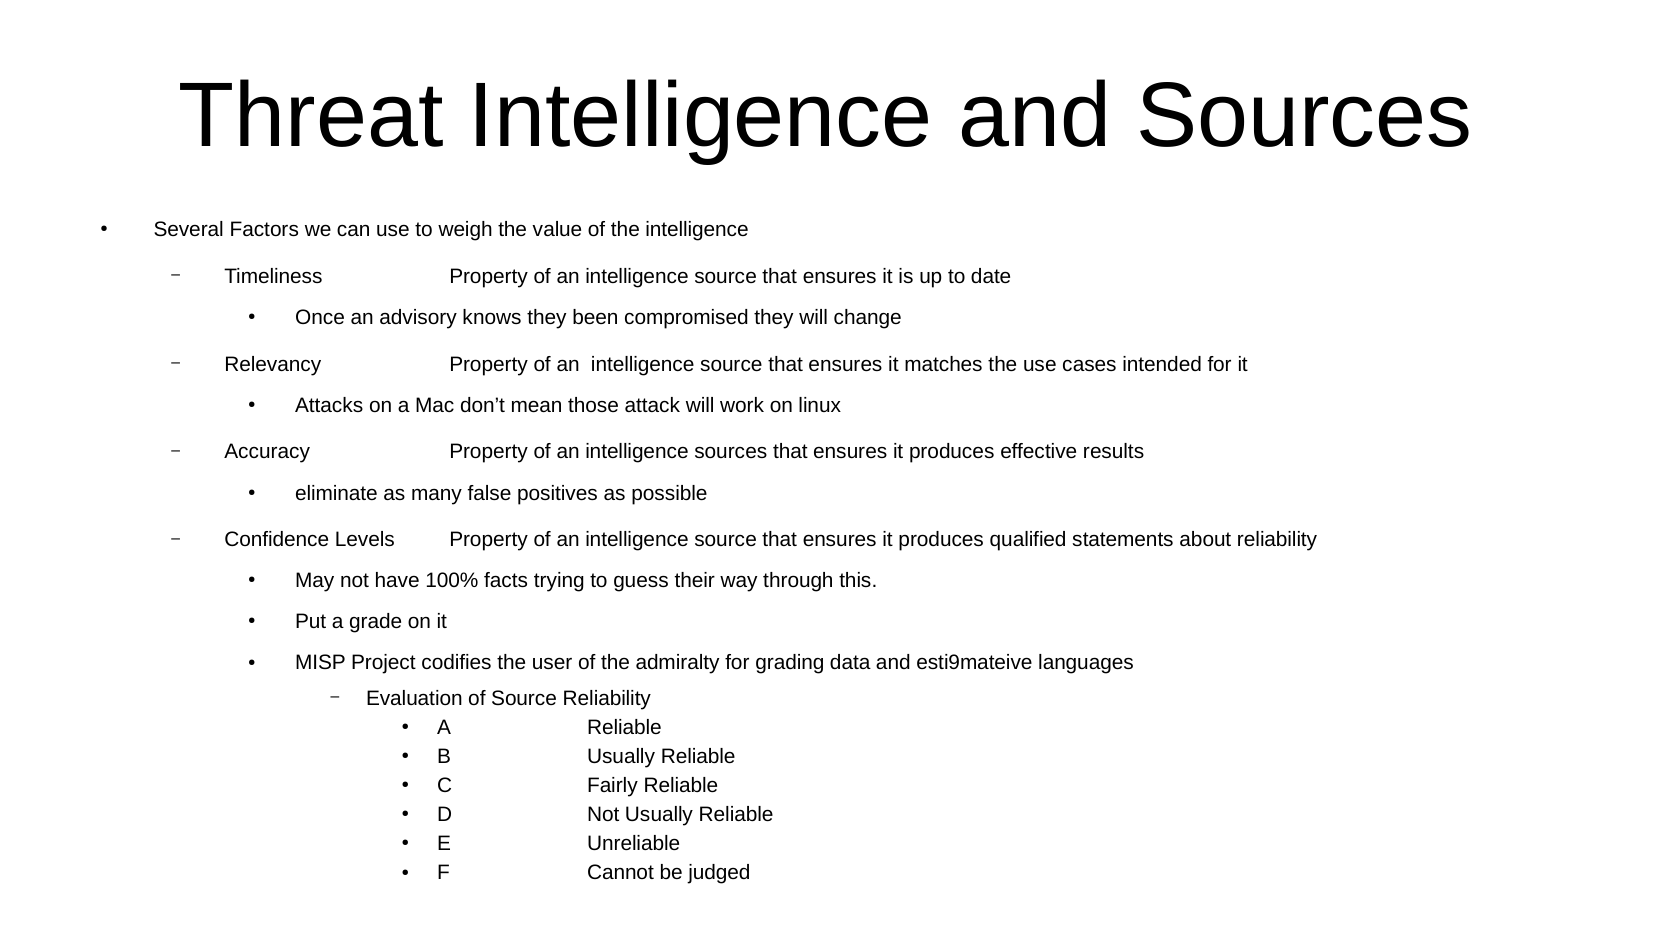

# Threat Intelligence and Sources
Several Factors we can use to weigh the value of the intelligence
Timeliness		Property of an intelligence source that ensures it is up to date
Once an advisory knows they been compromised they will change
Relevancy		Property of an intelligence source that ensures it matches the use cases intended for it
Attacks on a Mac don’t mean those attack will work on linux
Accuracy 		Property of an intelligence sources that ensures it produces effective results
eliminate as many false positives as possible
Confidence Levels	Property of an intelligence source that ensures it produces qualified statements about reliability
May not have 100% facts trying to guess their way through this.
Put a grade on it
MISP Project codifies the user of the admiralty for grading data and esti9mateive languages
Evaluation of Source Reliability
A 		Reliable
B		Usually Reliable
C 		Fairly Reliable
D		Not Usually Reliable
E		Unreliable
F		Cannot be judged